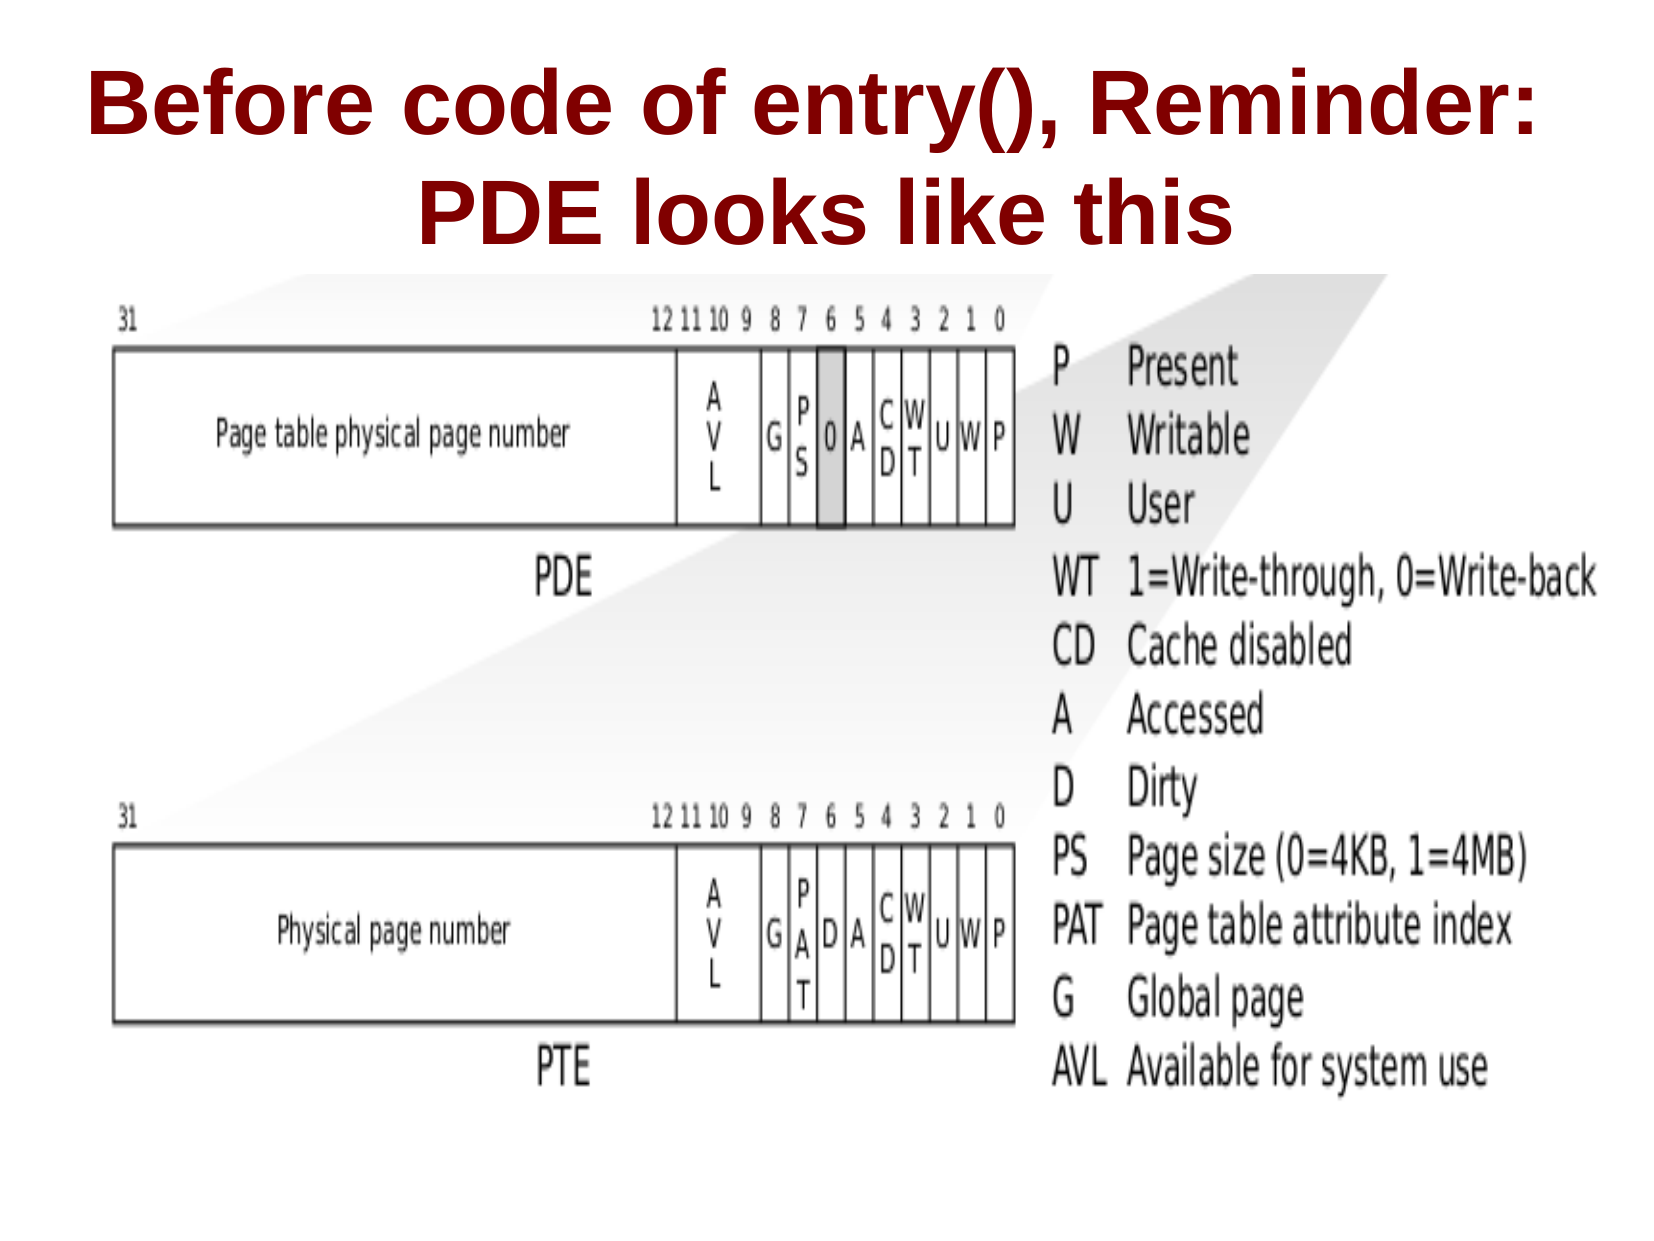

# Before code of entry(), Reminder: PDE looks like this